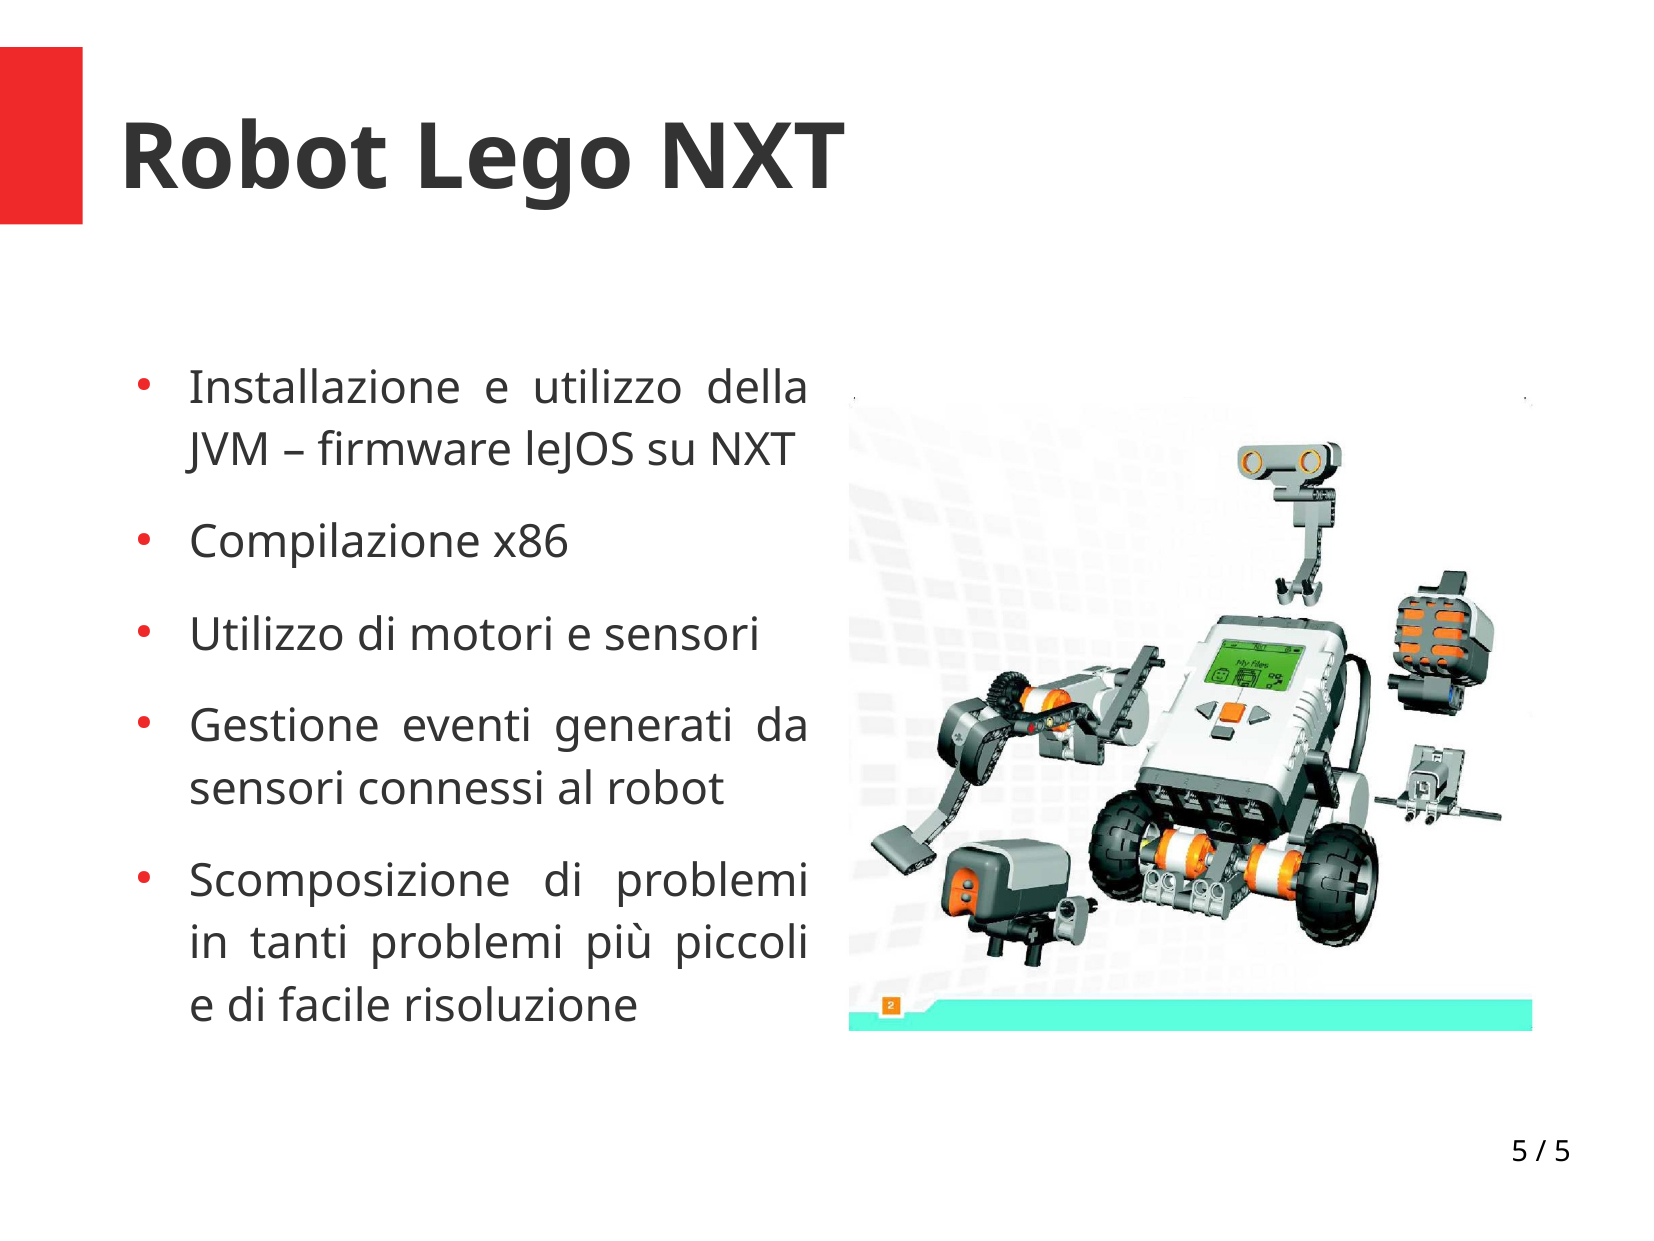

# Robot Lego NXT
Installazione e utilizzo della JVM – firmware leJOS su NXT
Compilazione x86
Utilizzo di motori e sensori
Gestione eventi generati da sensori connessi al robot
Scomposizione di problemi in tanti problemi più piccoli e di facile risoluzione
5